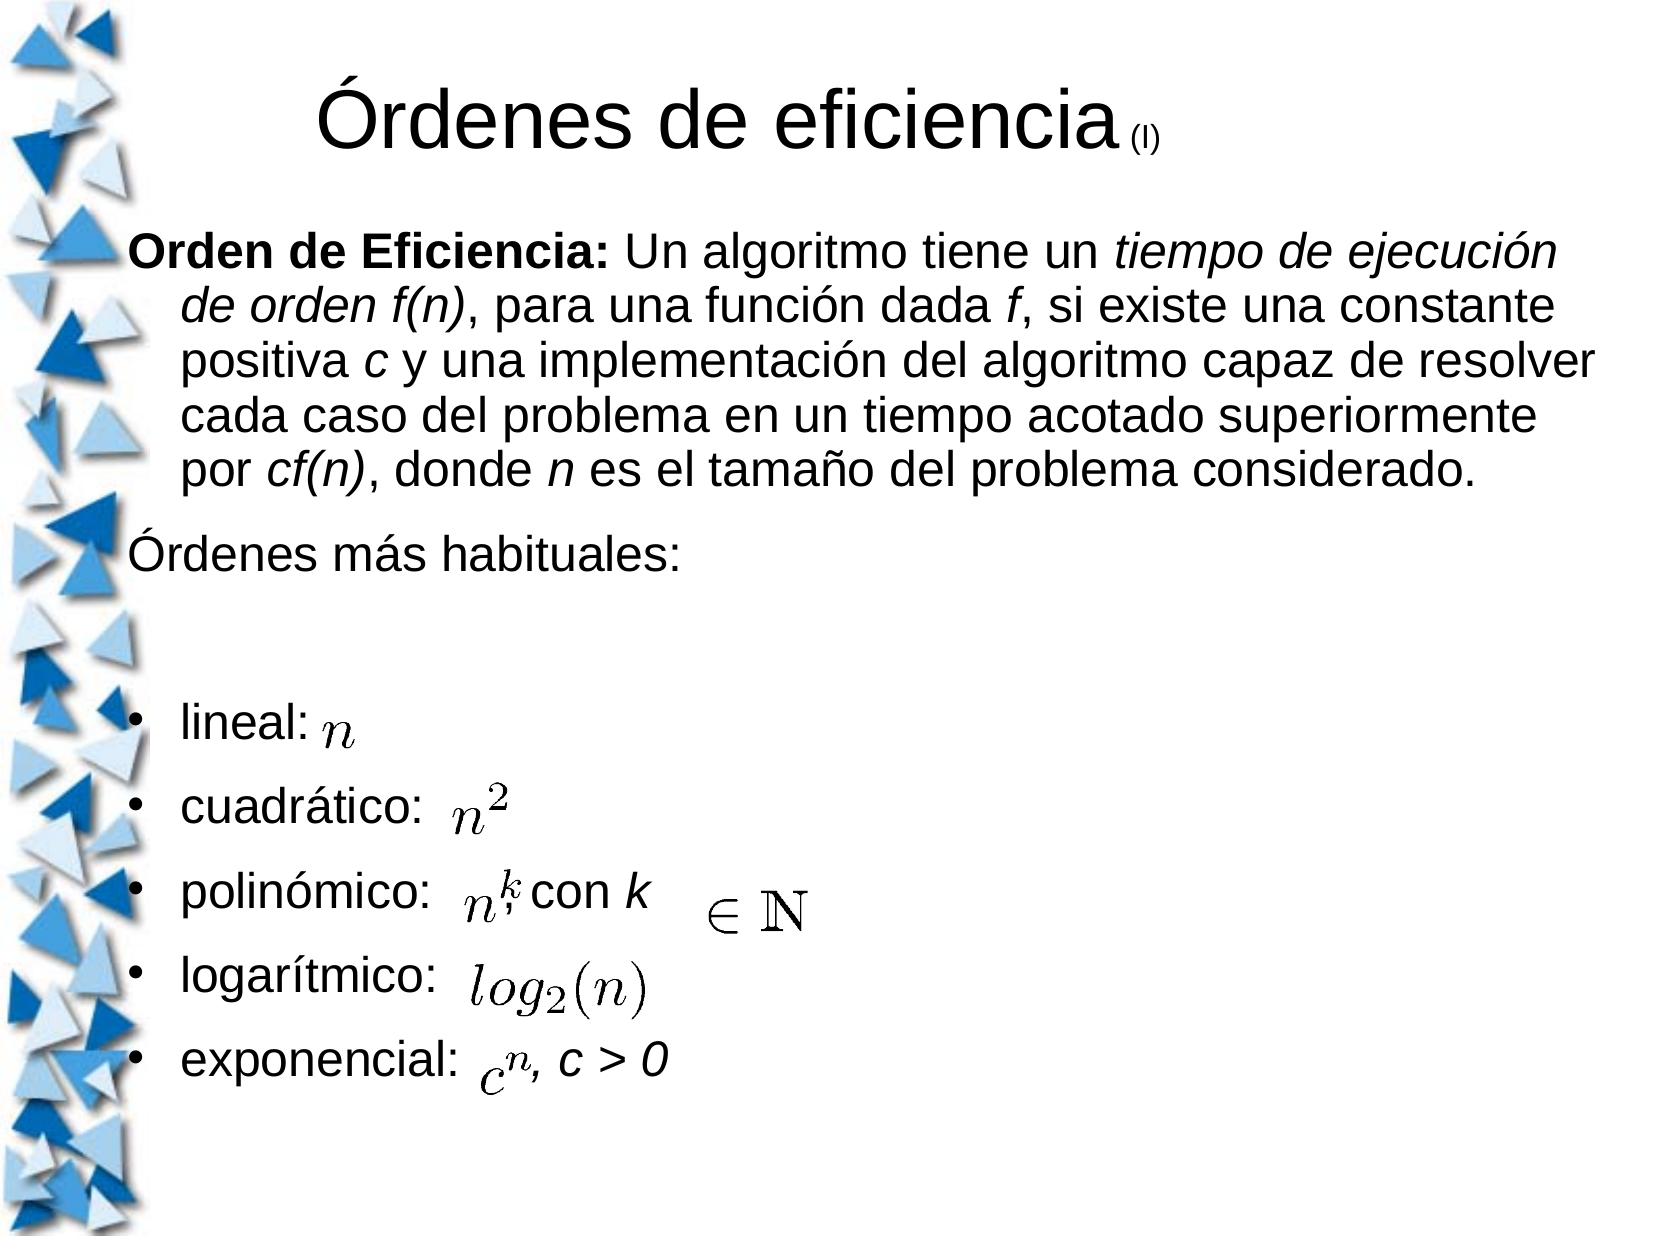

# Órdenes de eficiencia (I)
Orden de Eficiencia: Un algoritmo tiene un tiempo de ejecución de orden f(n), para una función dada f, si existe una constante positiva c y una implementación del algoritmo capaz de resolver cada caso del problema en un tiempo acotado superiormente por cf(n), donde n es el tamaño del problema considerado.
Órdenes más habituales:
lineal:
cuadrático: 2
polinómico: , con k
logarítmico:
exponencial: , c > 0